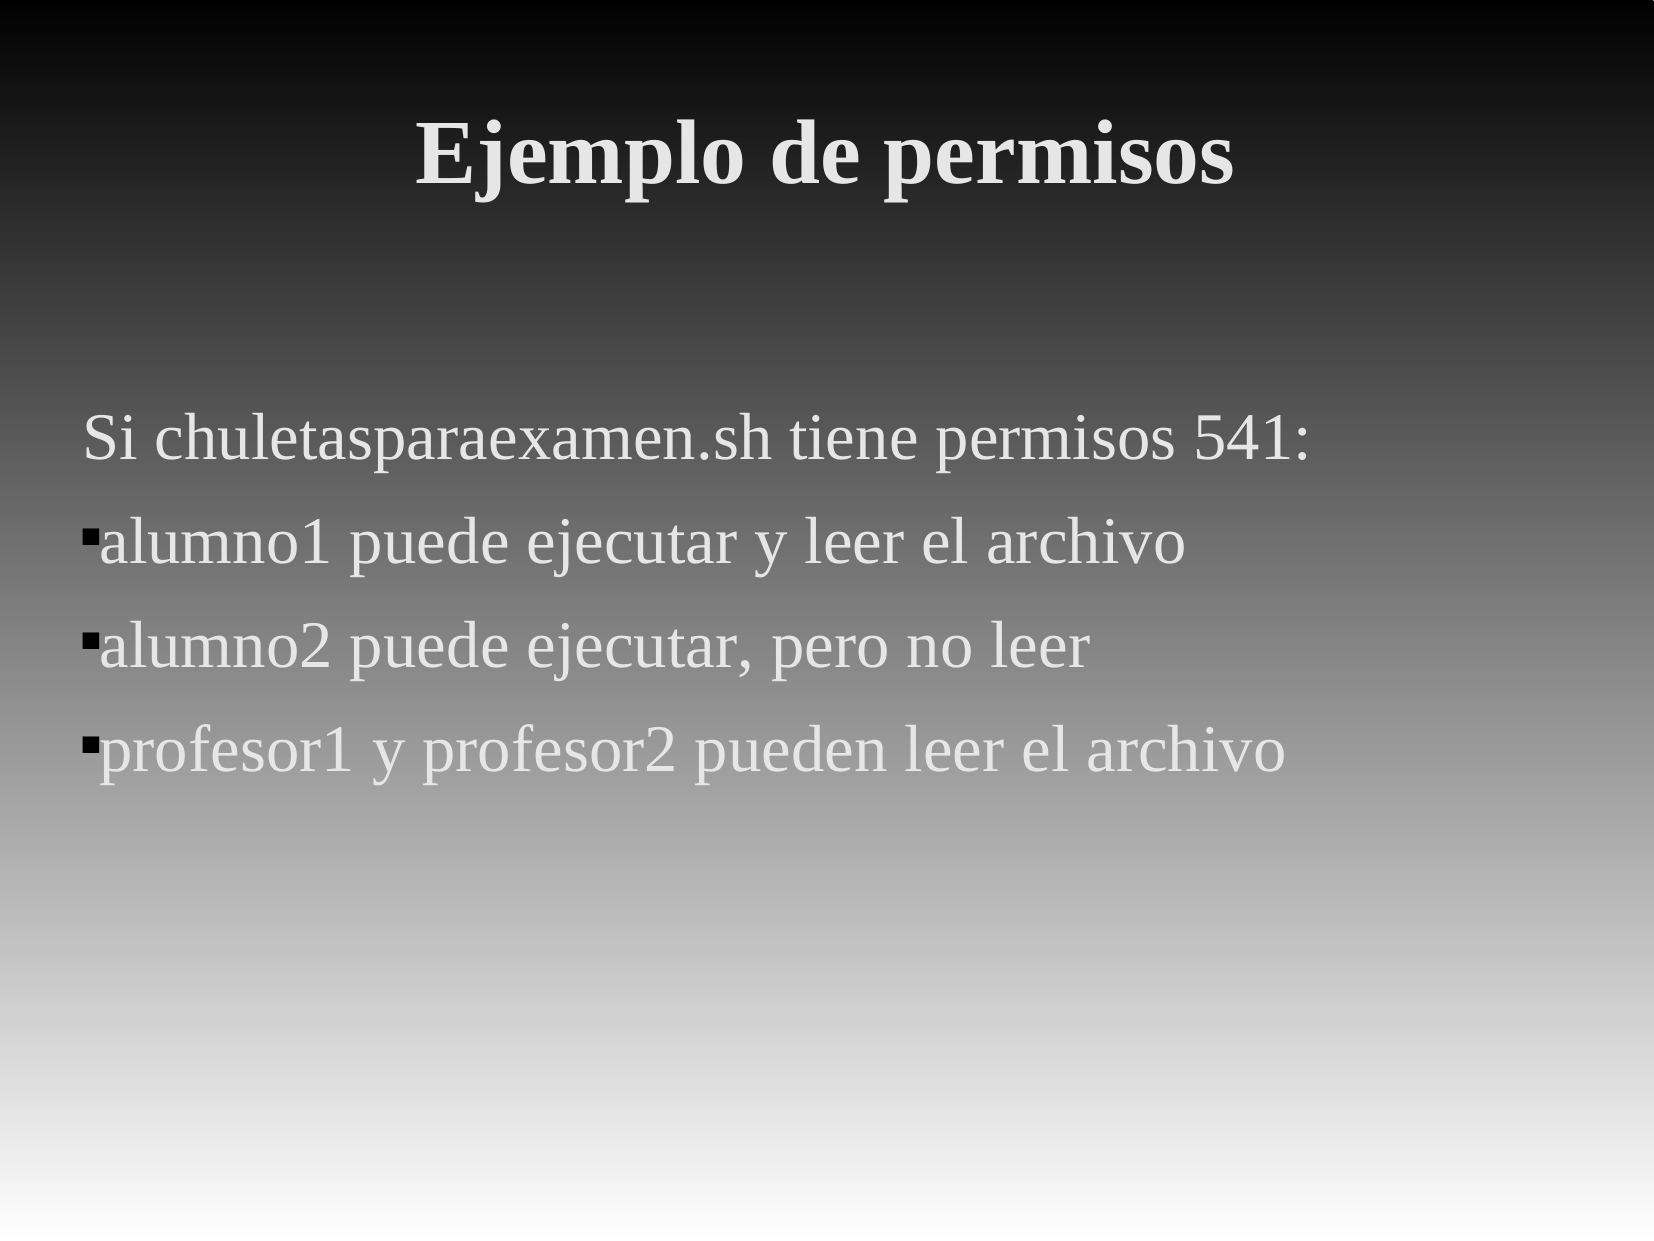

# Ejemplo de permisos
Si chuletasparaexamen.sh tiene permisos 541:
alumno1 puede ejecutar y leer el archivo
alumno2 puede ejecutar, pero no leer
profesor1 y profesor2 pueden leer el archivo